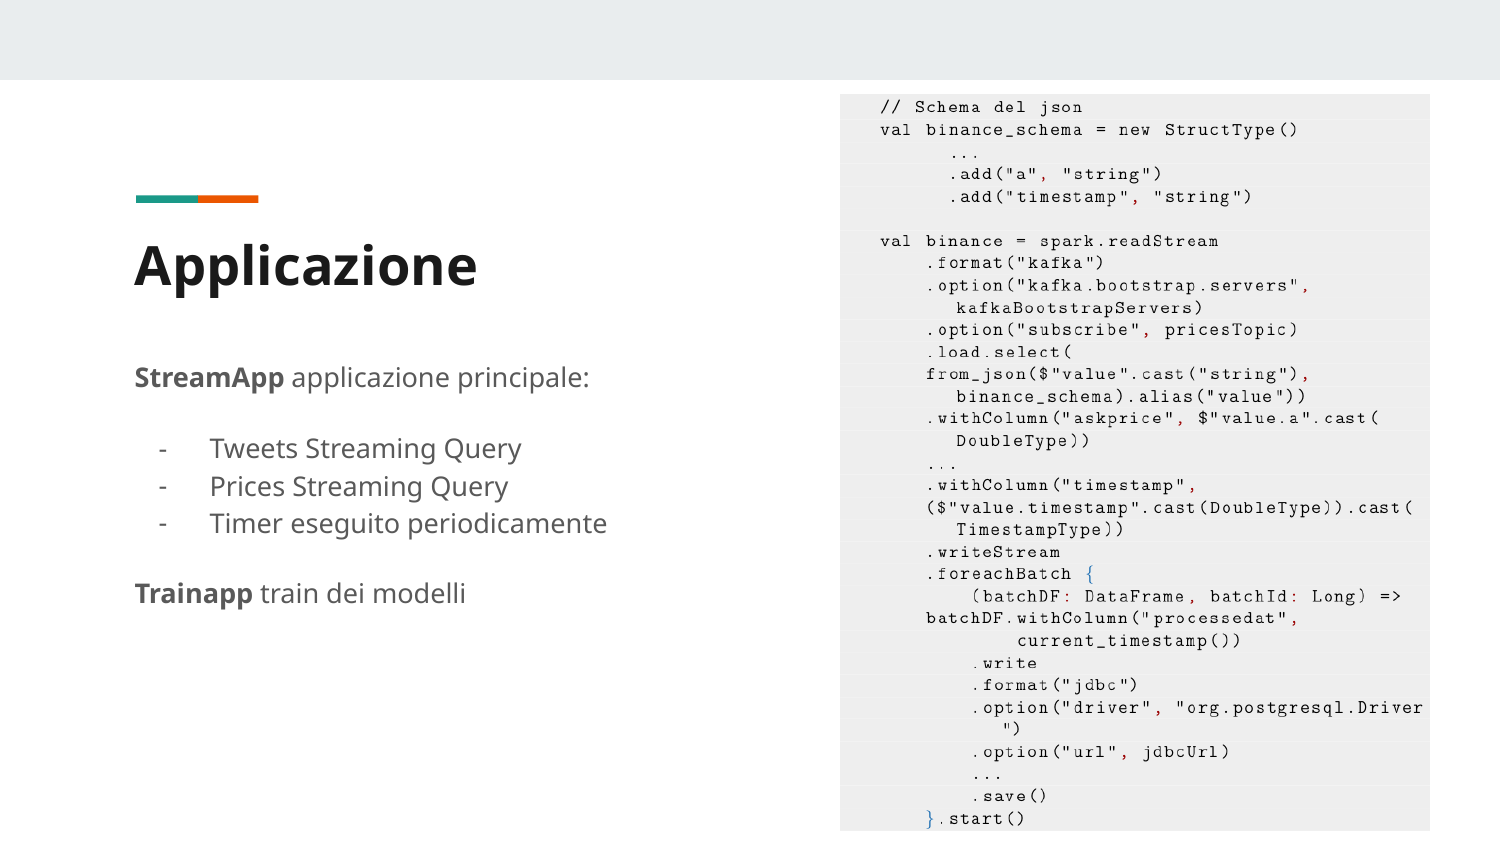

# Applicazione
StreamApp applicazione principale:
Tweets Streaming Query
Prices Streaming Query
Timer eseguito periodicamente
Trainapp train dei modelli